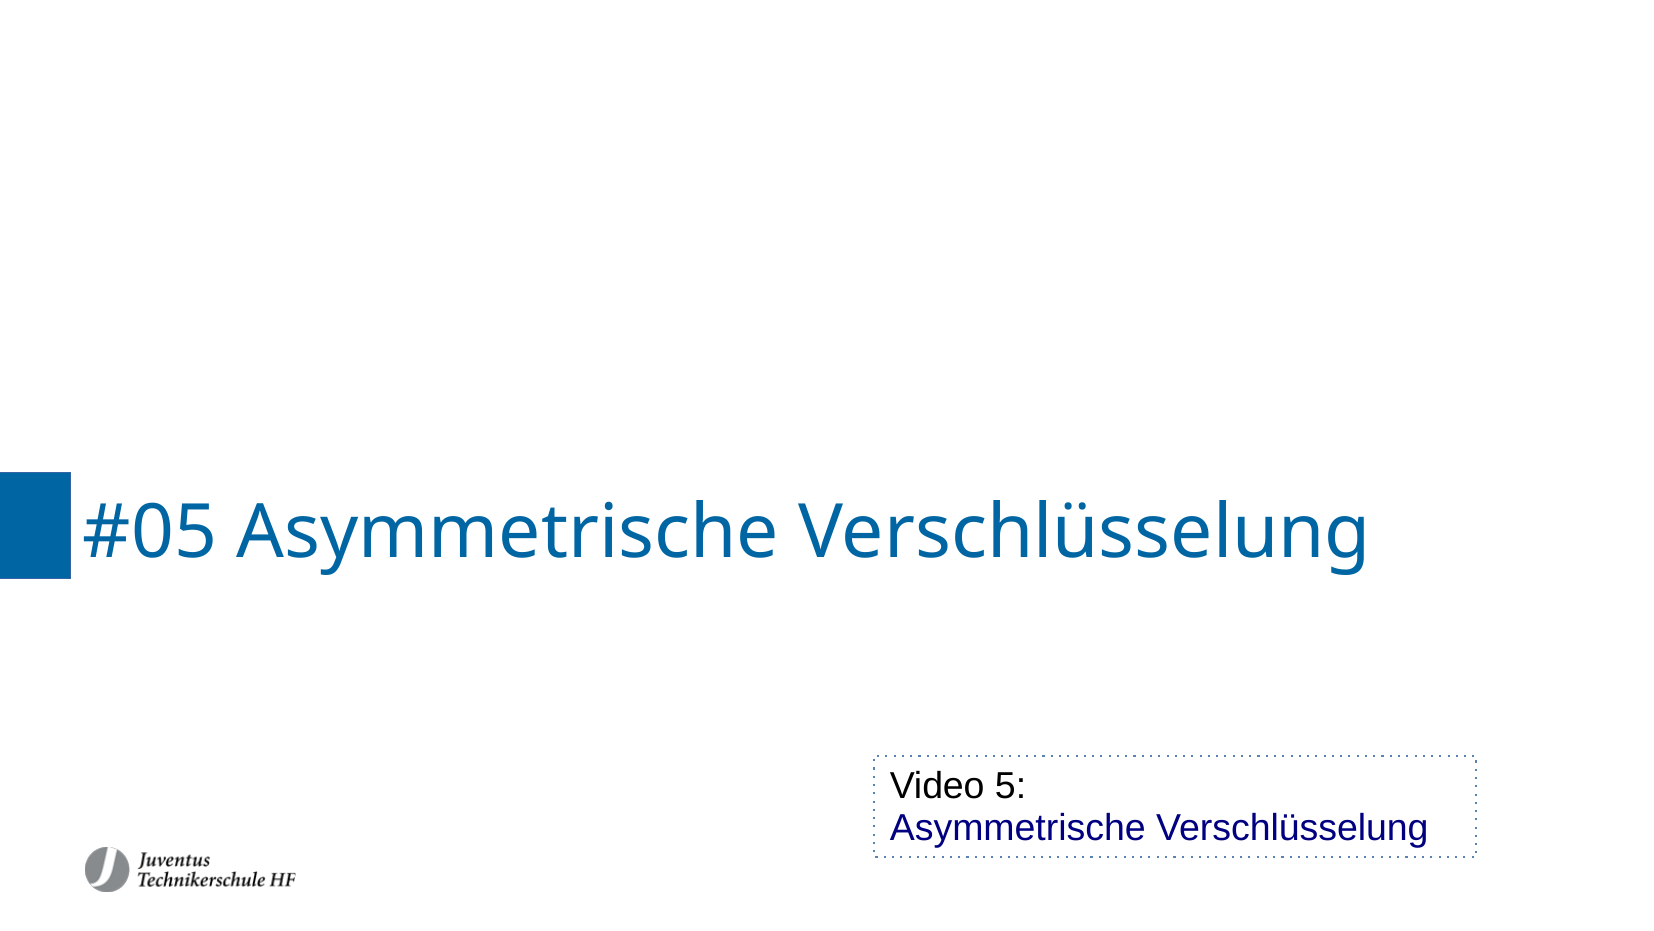

# #05 Asymmetrische Verschlüsselung
Video 5: Asymmetrische Verschlüsselung